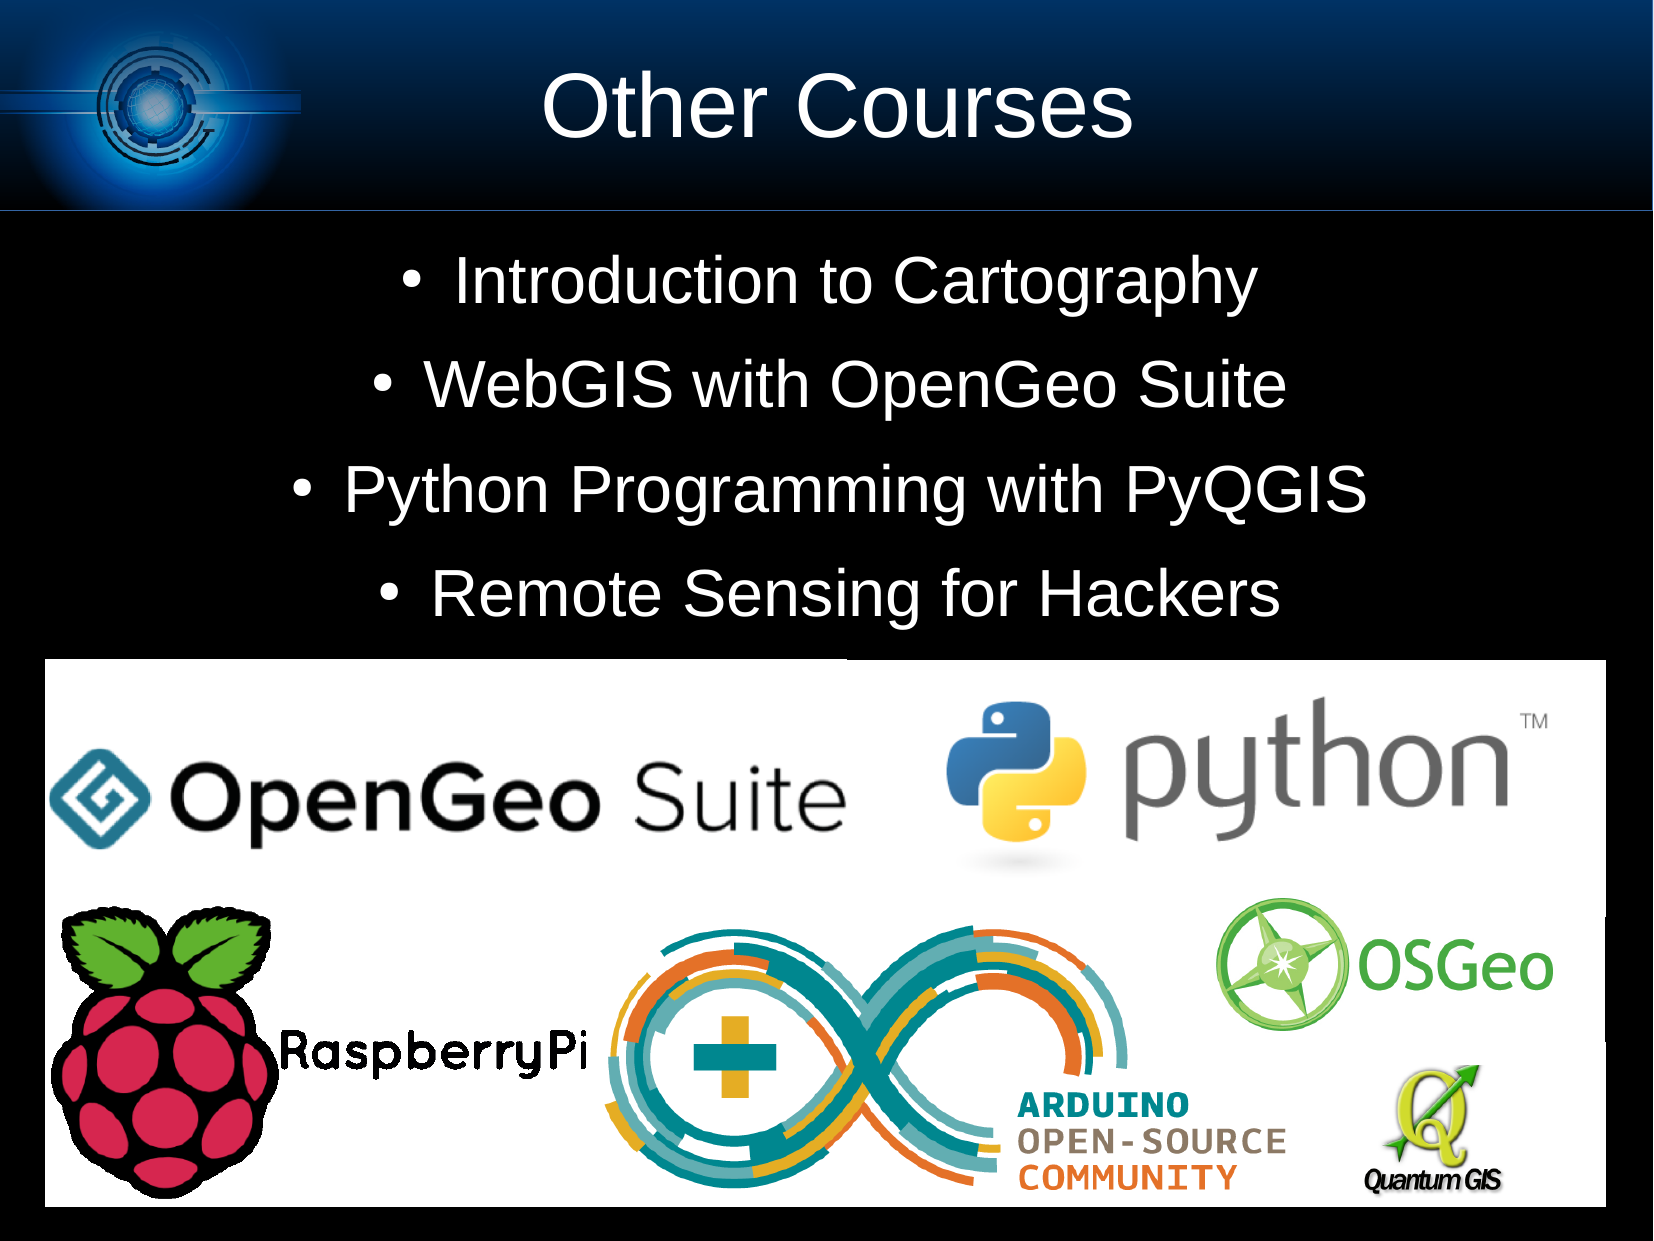

# Other Courses
Introduction to Cartography
WebGIS with OpenGeo Suite
Python Programming with PyQGIS
Remote Sensing for Hackers